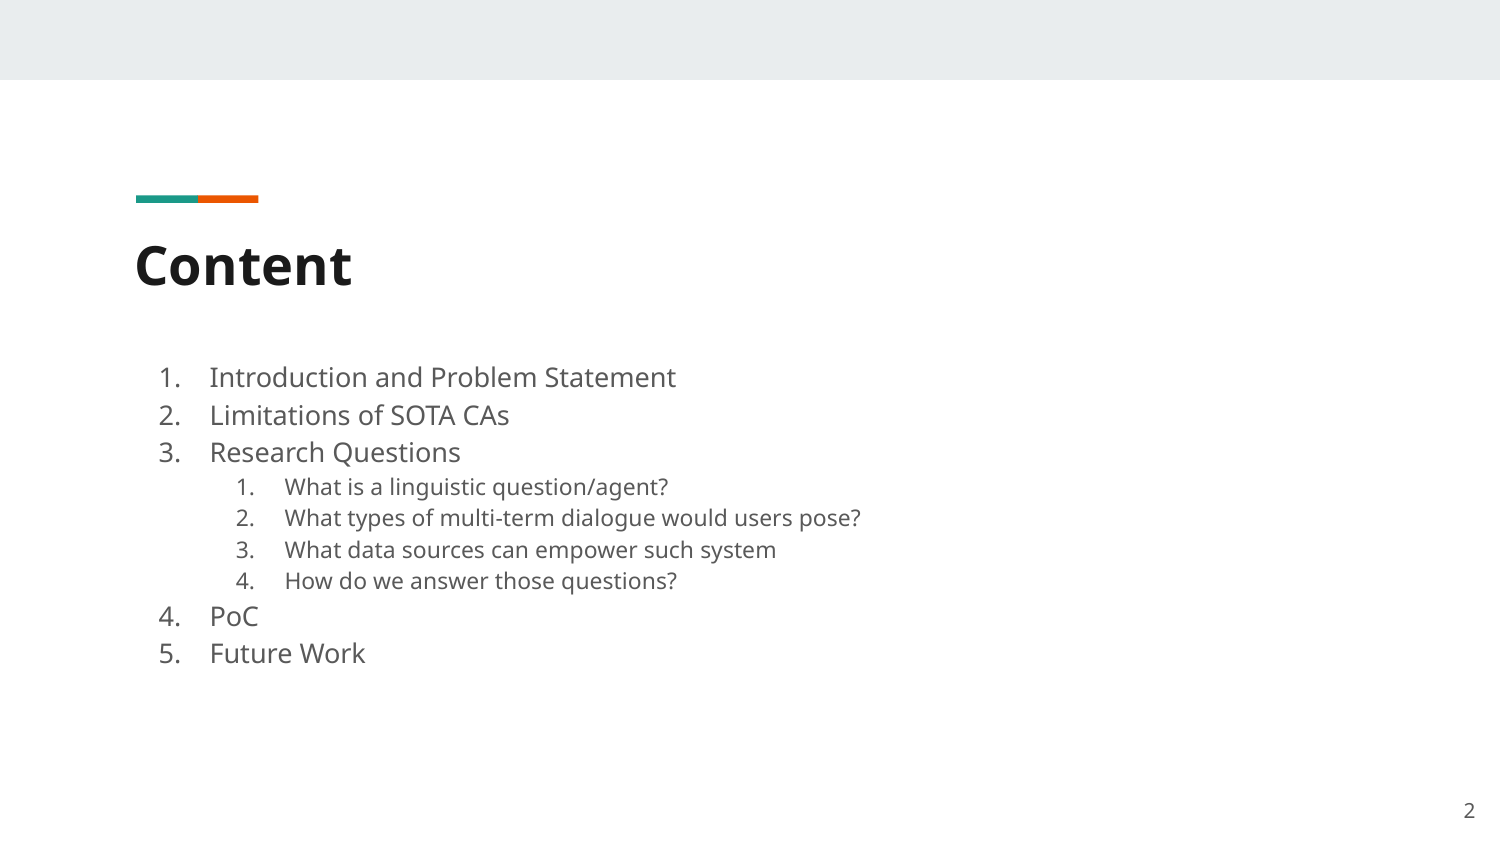

# Content
Introduction and Problem Statement
Limitations of SOTA CAs
Research Questions
What is a linguistic question/agent?
What types of multi-term dialogue would users pose?
What data sources can empower such system
How do we answer those questions?
PoC
Future Work